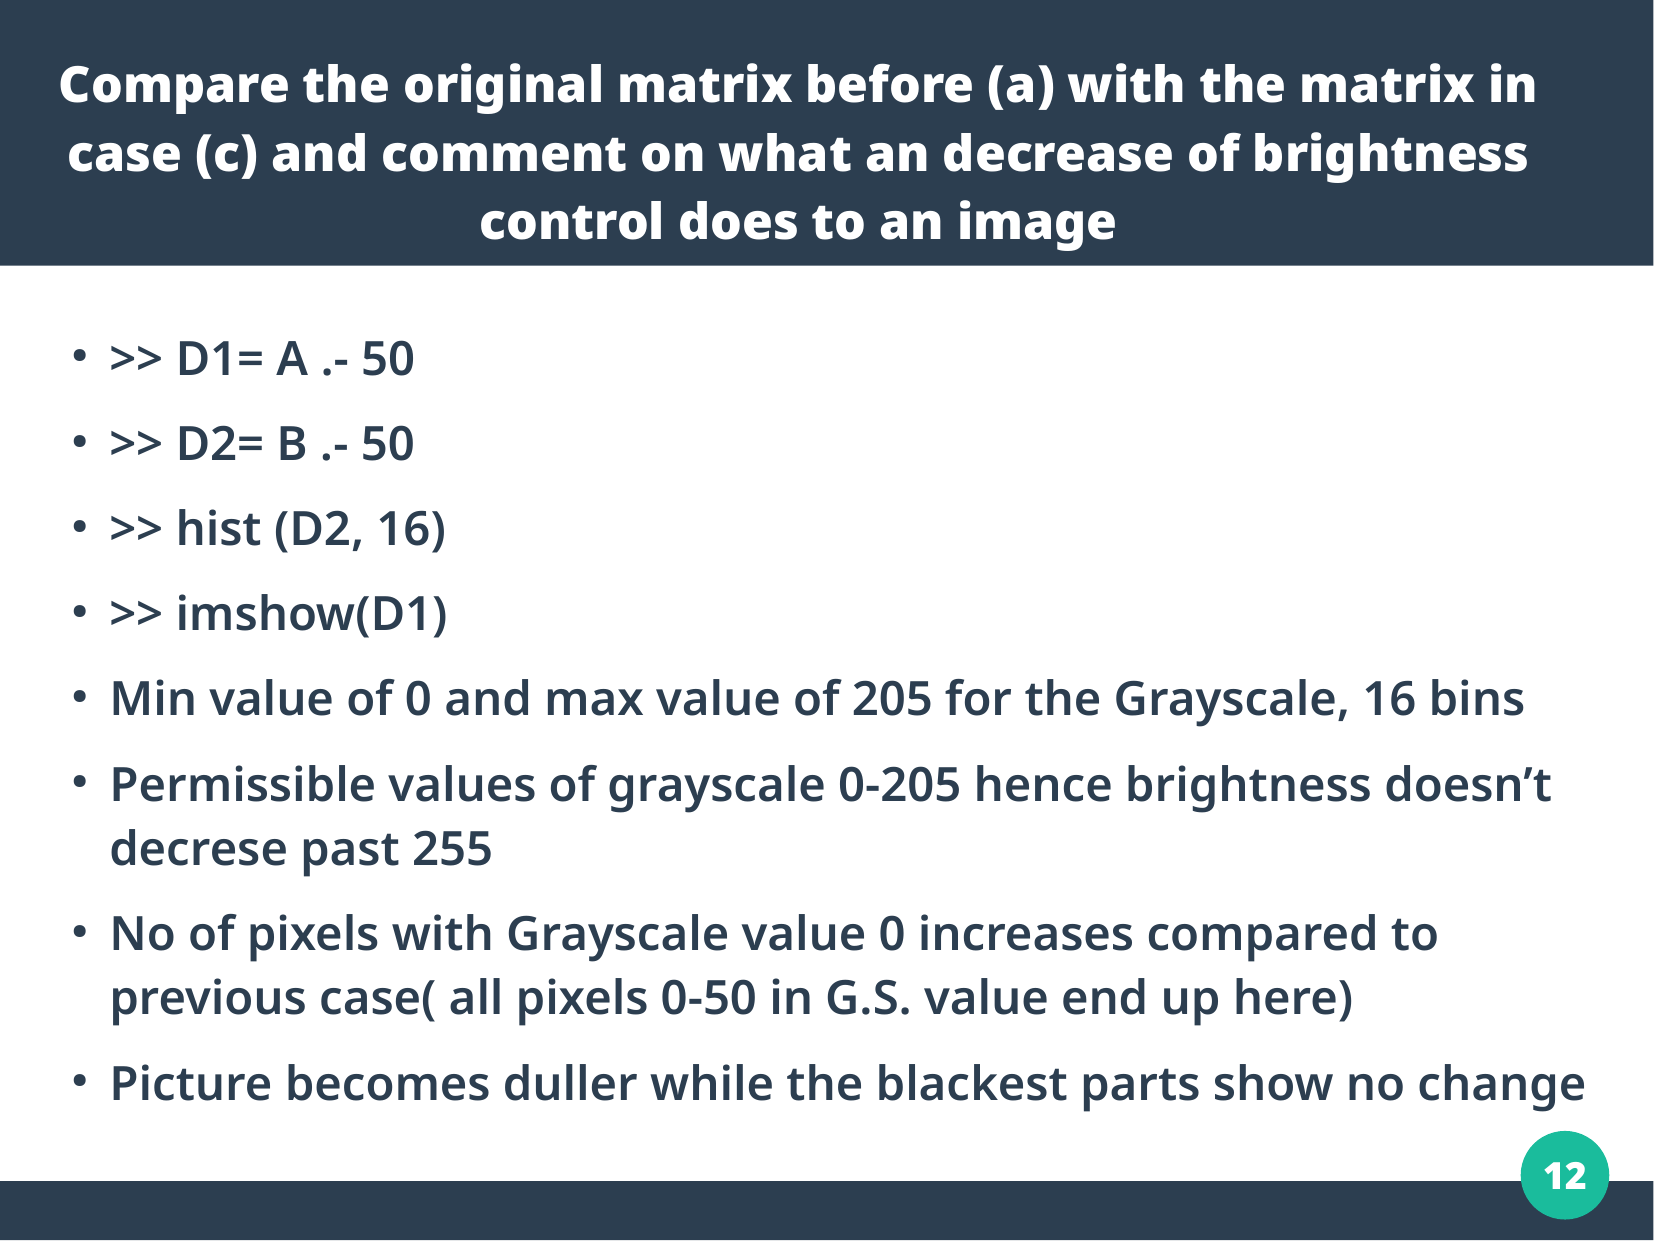

# Compare the original matrix before (a) with the matrix in case (c) and comment on what an decrease of brightness control does to an image
>> D1= A .- 50
>> D2= B .- 50
>> hist (D2, 16)
>> imshow(D1)
Min value of 0 and max value of 205 for the Grayscale, 16 bins
Permissible values of grayscale 0-205 hence brightness doesn’t decrese past 255
No of pixels with Grayscale value 0 increases compared to previous case( all pixels 0-50 in G.S. value end up here)
Picture becomes duller while the blackest parts show no change
12